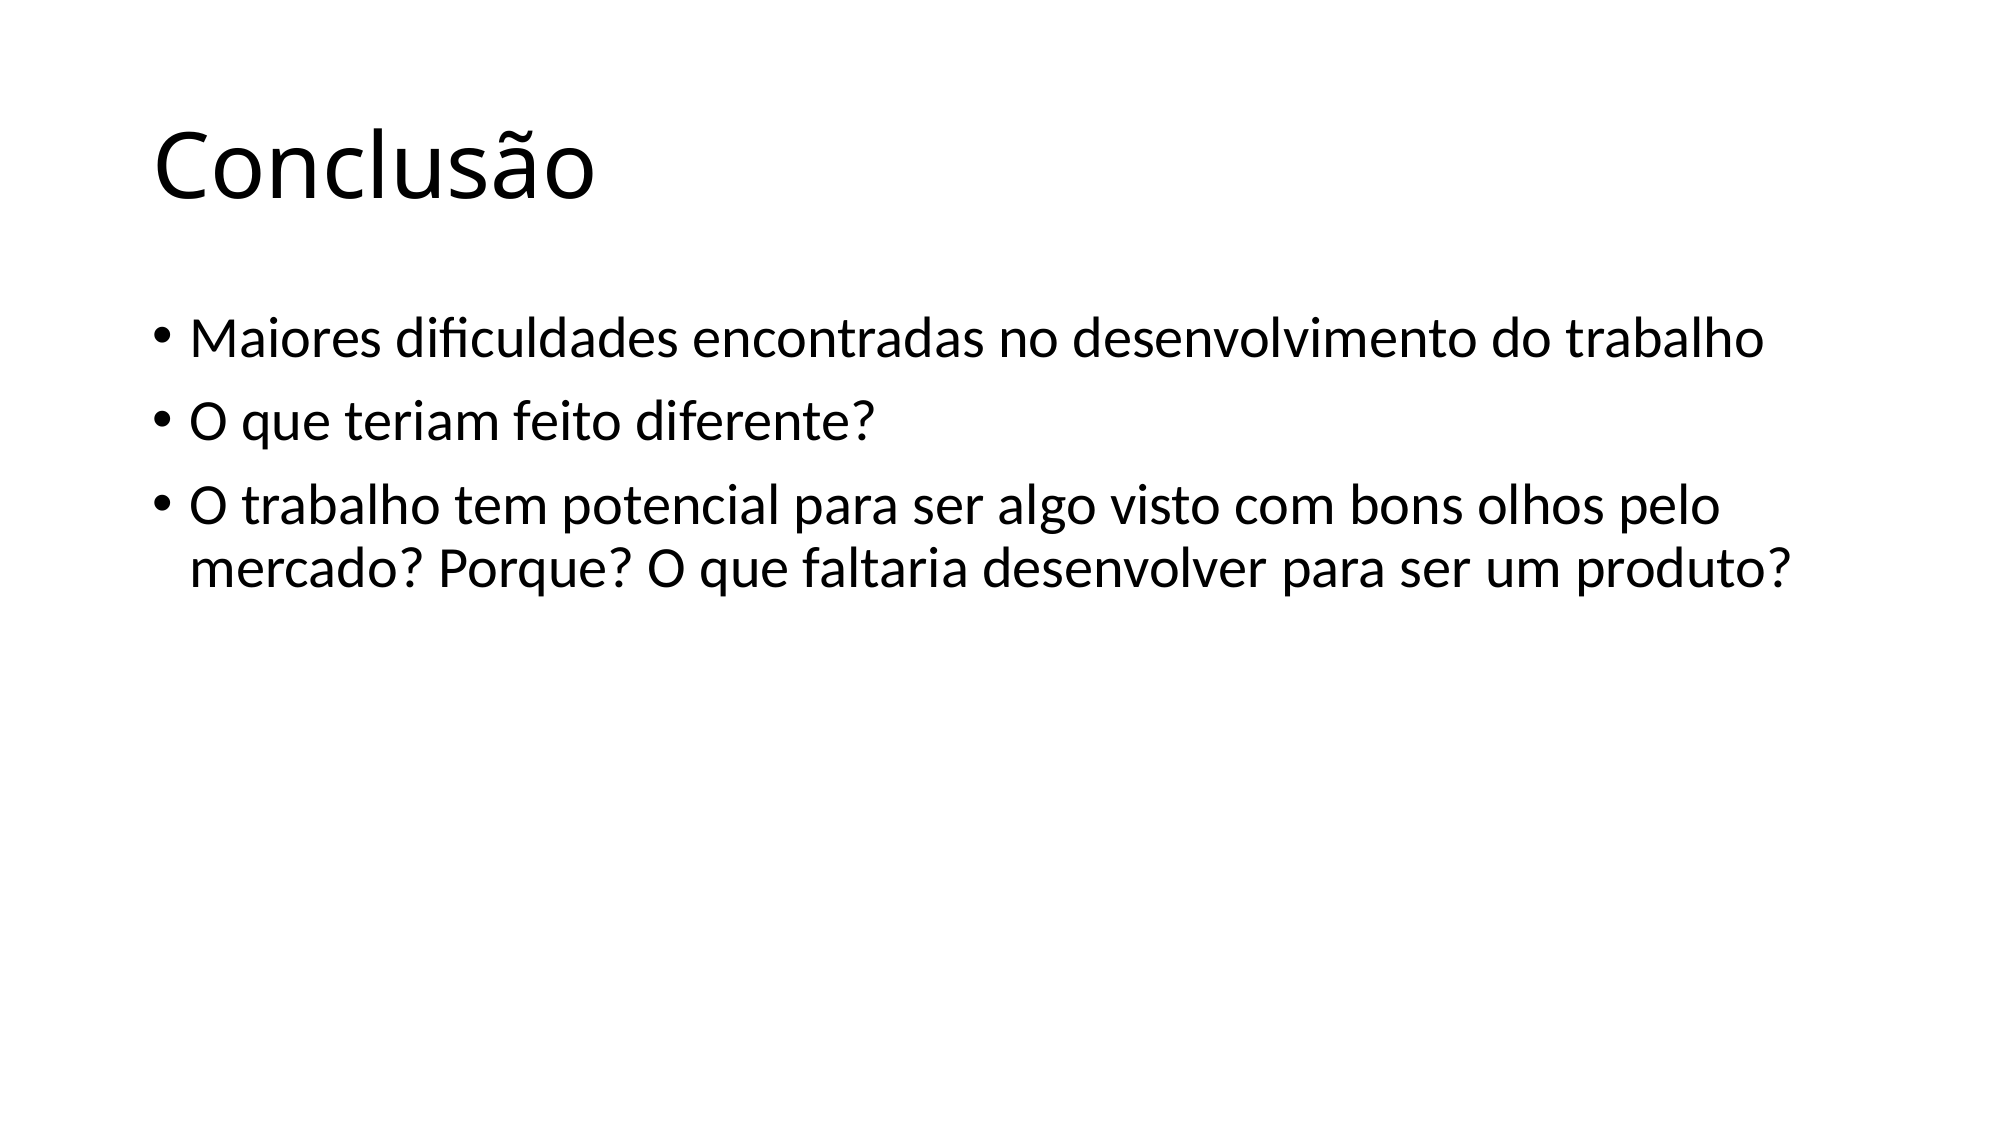

Conclusão
Maiores dificuldades encontradas no desenvolvimento do trabalho
O que teriam feito diferente?
O trabalho tem potencial para ser algo visto com bons olhos pelo mercado? Porque? O que faltaria desenvolver para ser um produto?